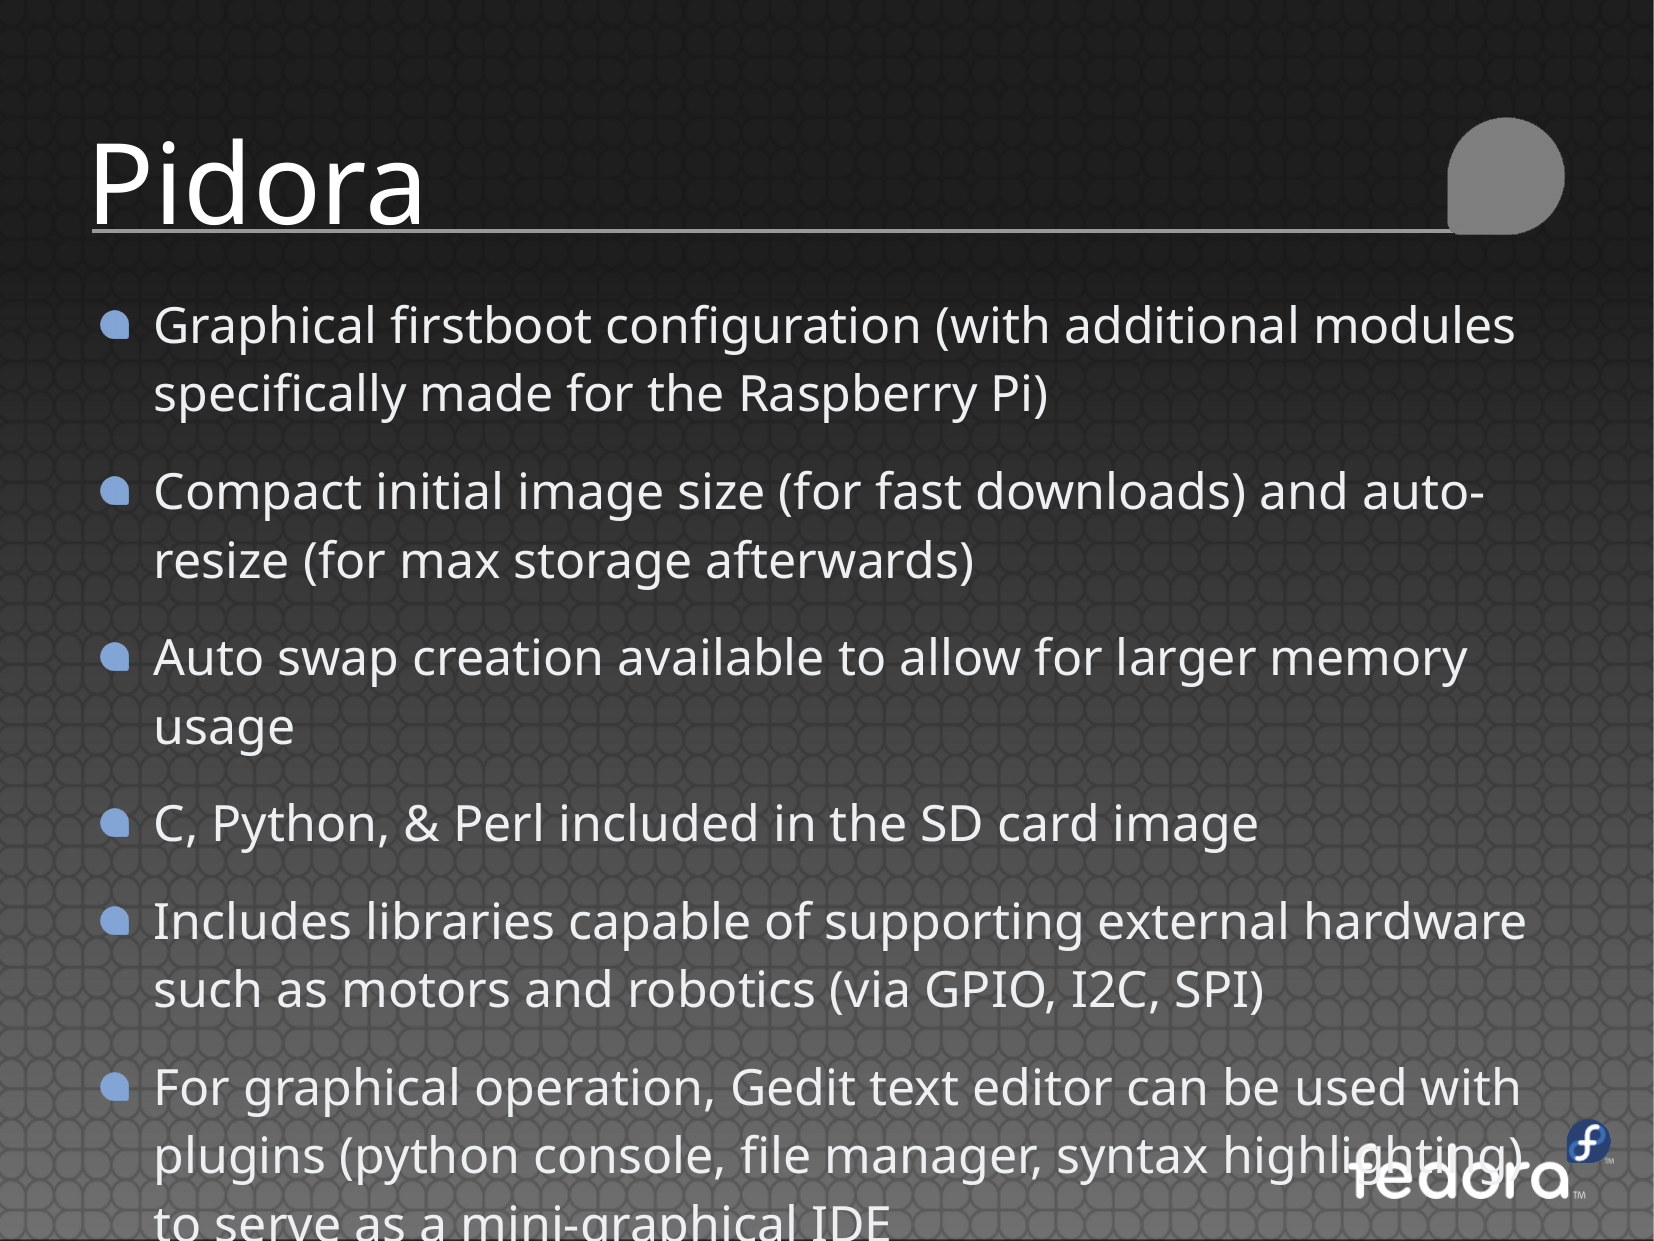

# Pidora
Graphical firstboot configuration (with additional modules specifically made for the Raspberry Pi)
Compact initial image size (for fast downloads) and auto-resize (for max storage afterwards)
Auto swap creation available to allow for larger memory usage
C, Python, & Perl included in the SD card image
Includes libraries capable of supporting external hardware such as motors and robotics (via GPIO, I2C, SPI)
For graphical operation, Gedit text editor can be used with plugins (python console, file manager, syntax highlighting) to serve as a mini-graphical IDE